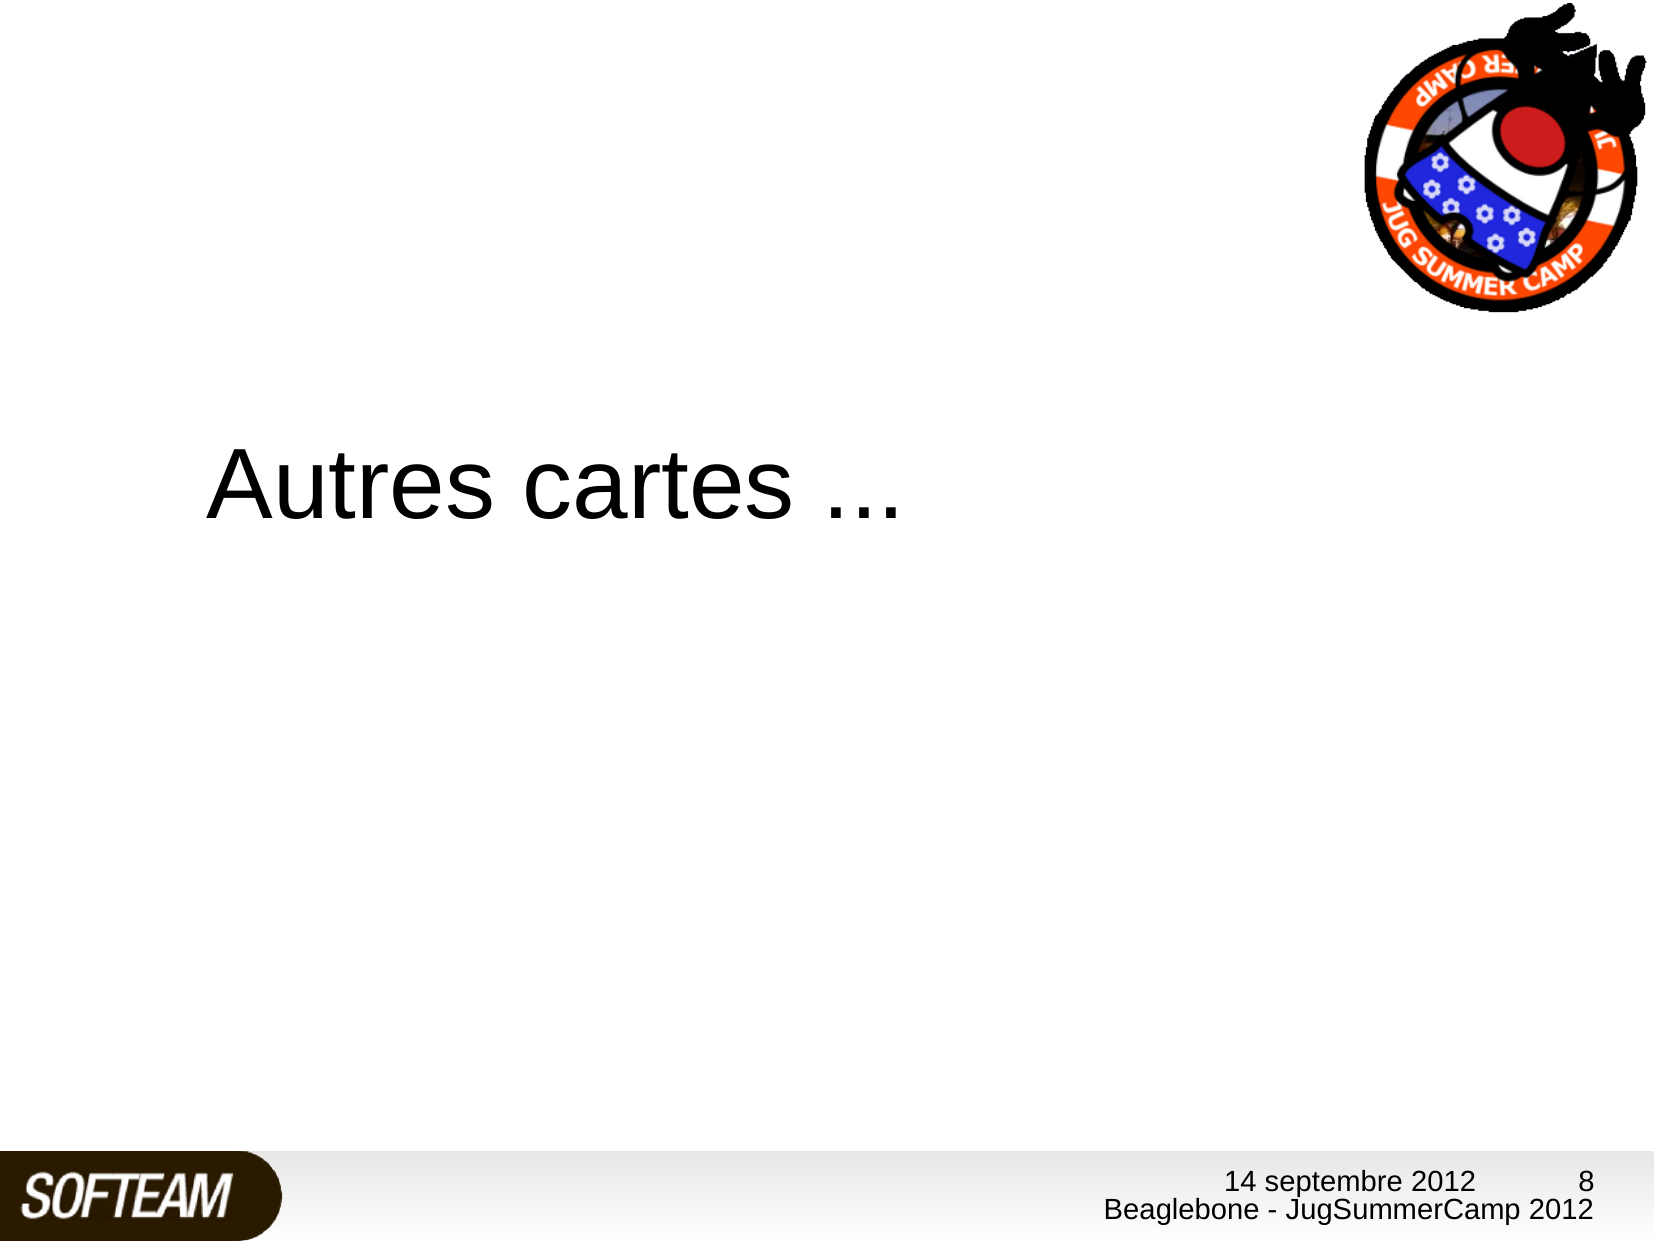

# Autres cartes ...
14 septembre 2012
8
Beaglebone - JugSummerCamp 2012